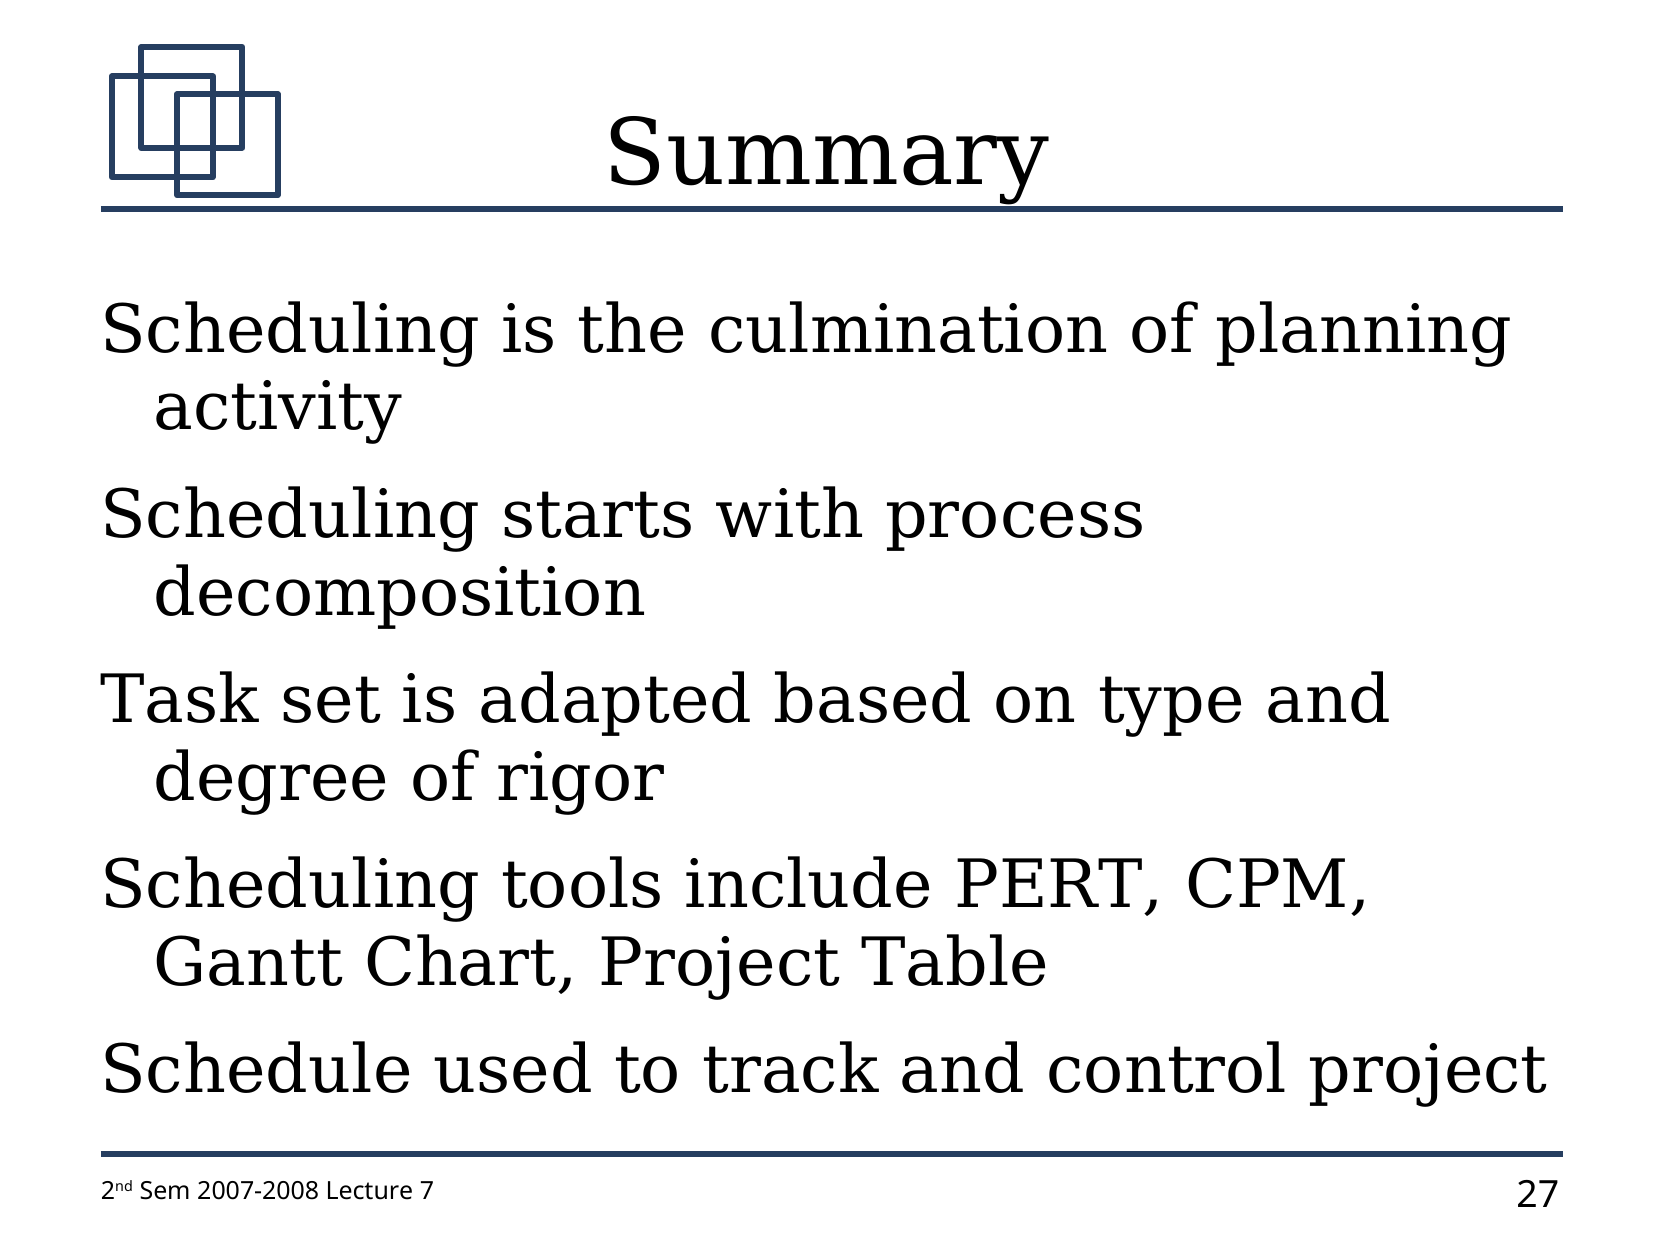

# Summary
Scheduling is the culmination of planning activity
Scheduling starts with process decomposition
Task set is adapted based on type and degree of rigor
Scheduling tools include PERT, CPM, Gantt Chart, Project Table
Schedule used to track and control project